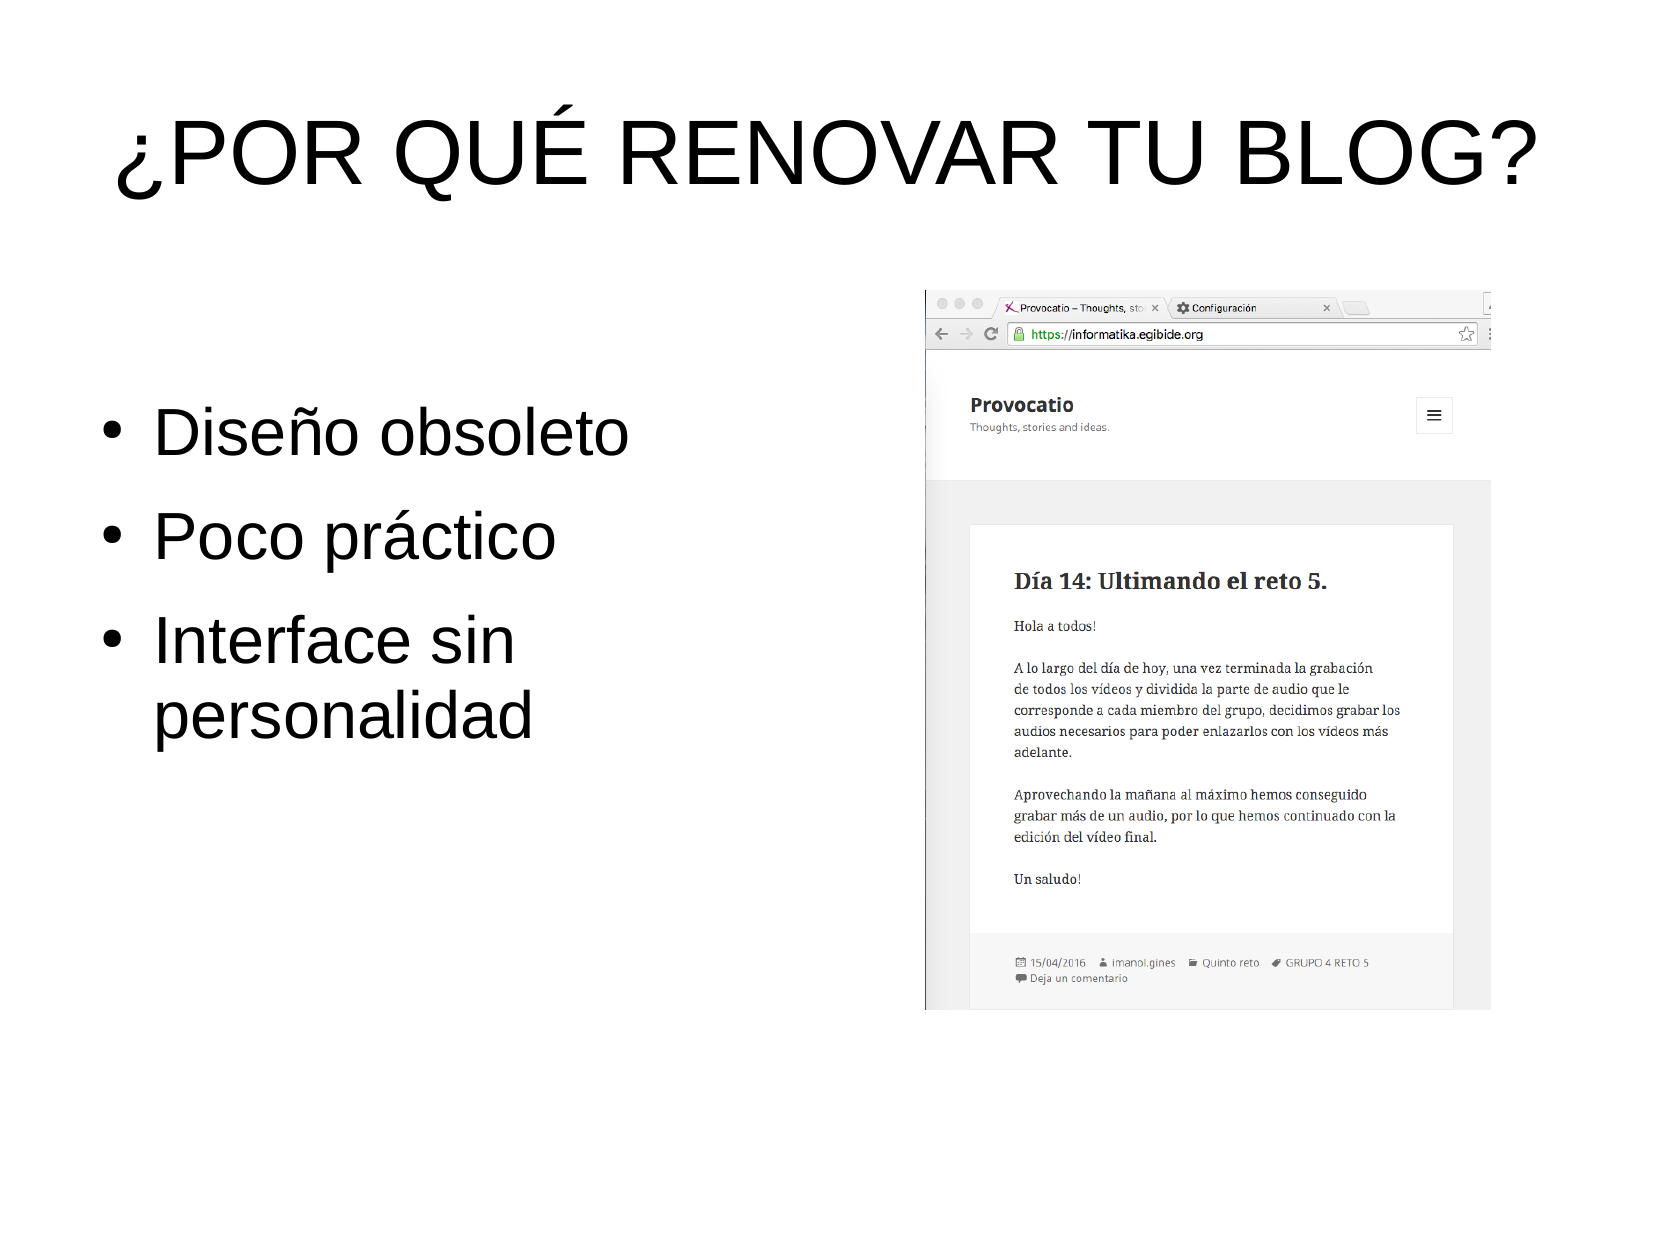

# ¿POR QUÉ RENOVAR TU BLOG?
Diseño obsoleto
Poco práctico
Interface sin personalidad